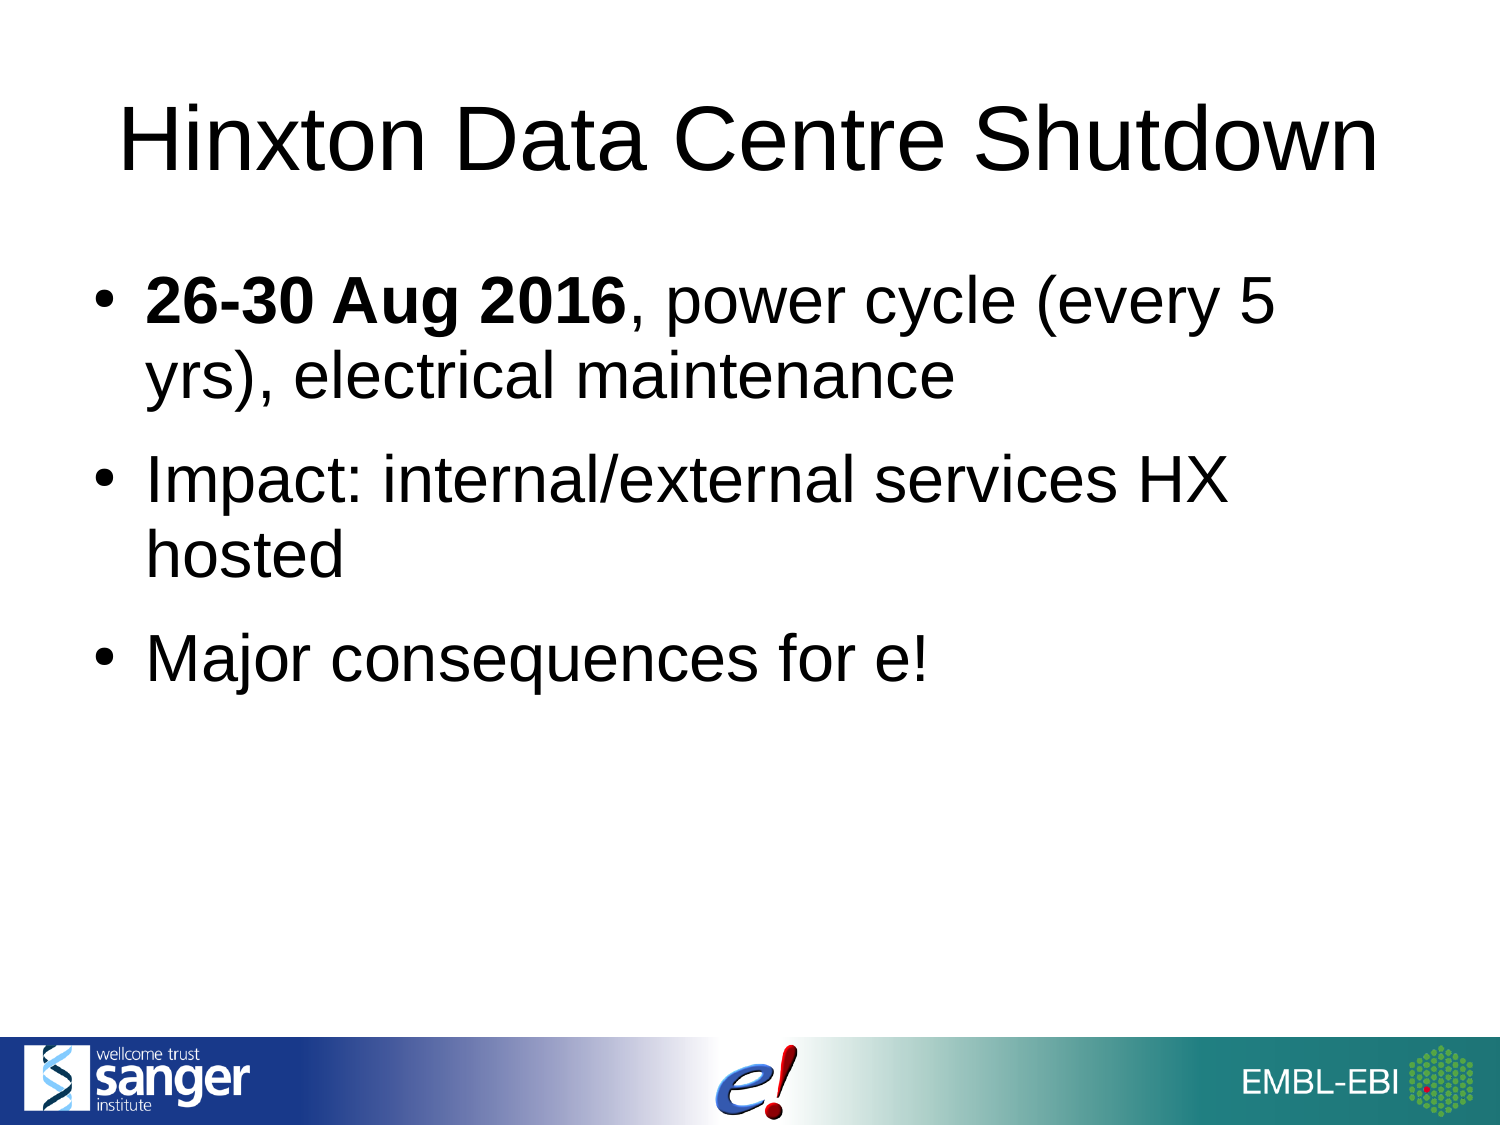

# Hinxton Data Centre Shutdown
26-30 Aug 2016, power cycle (every 5 yrs), electrical maintenance
Impact: internal/external services HX hosted
Major consequences for e!